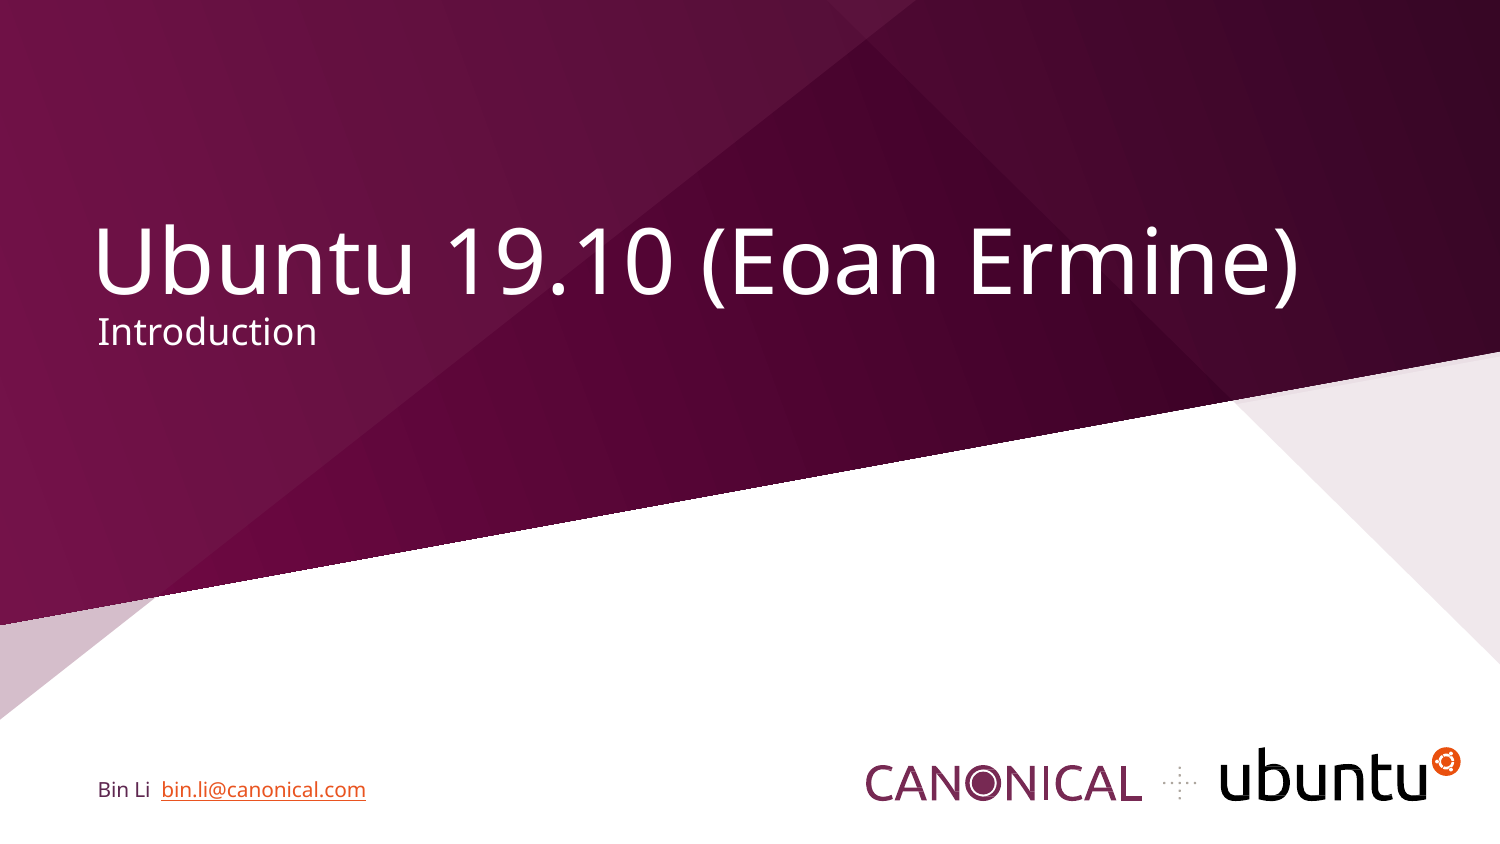

# Ubuntu 19.10 (Eoan Ermine)
Introduction
Bin Li bin.li@canonical.com